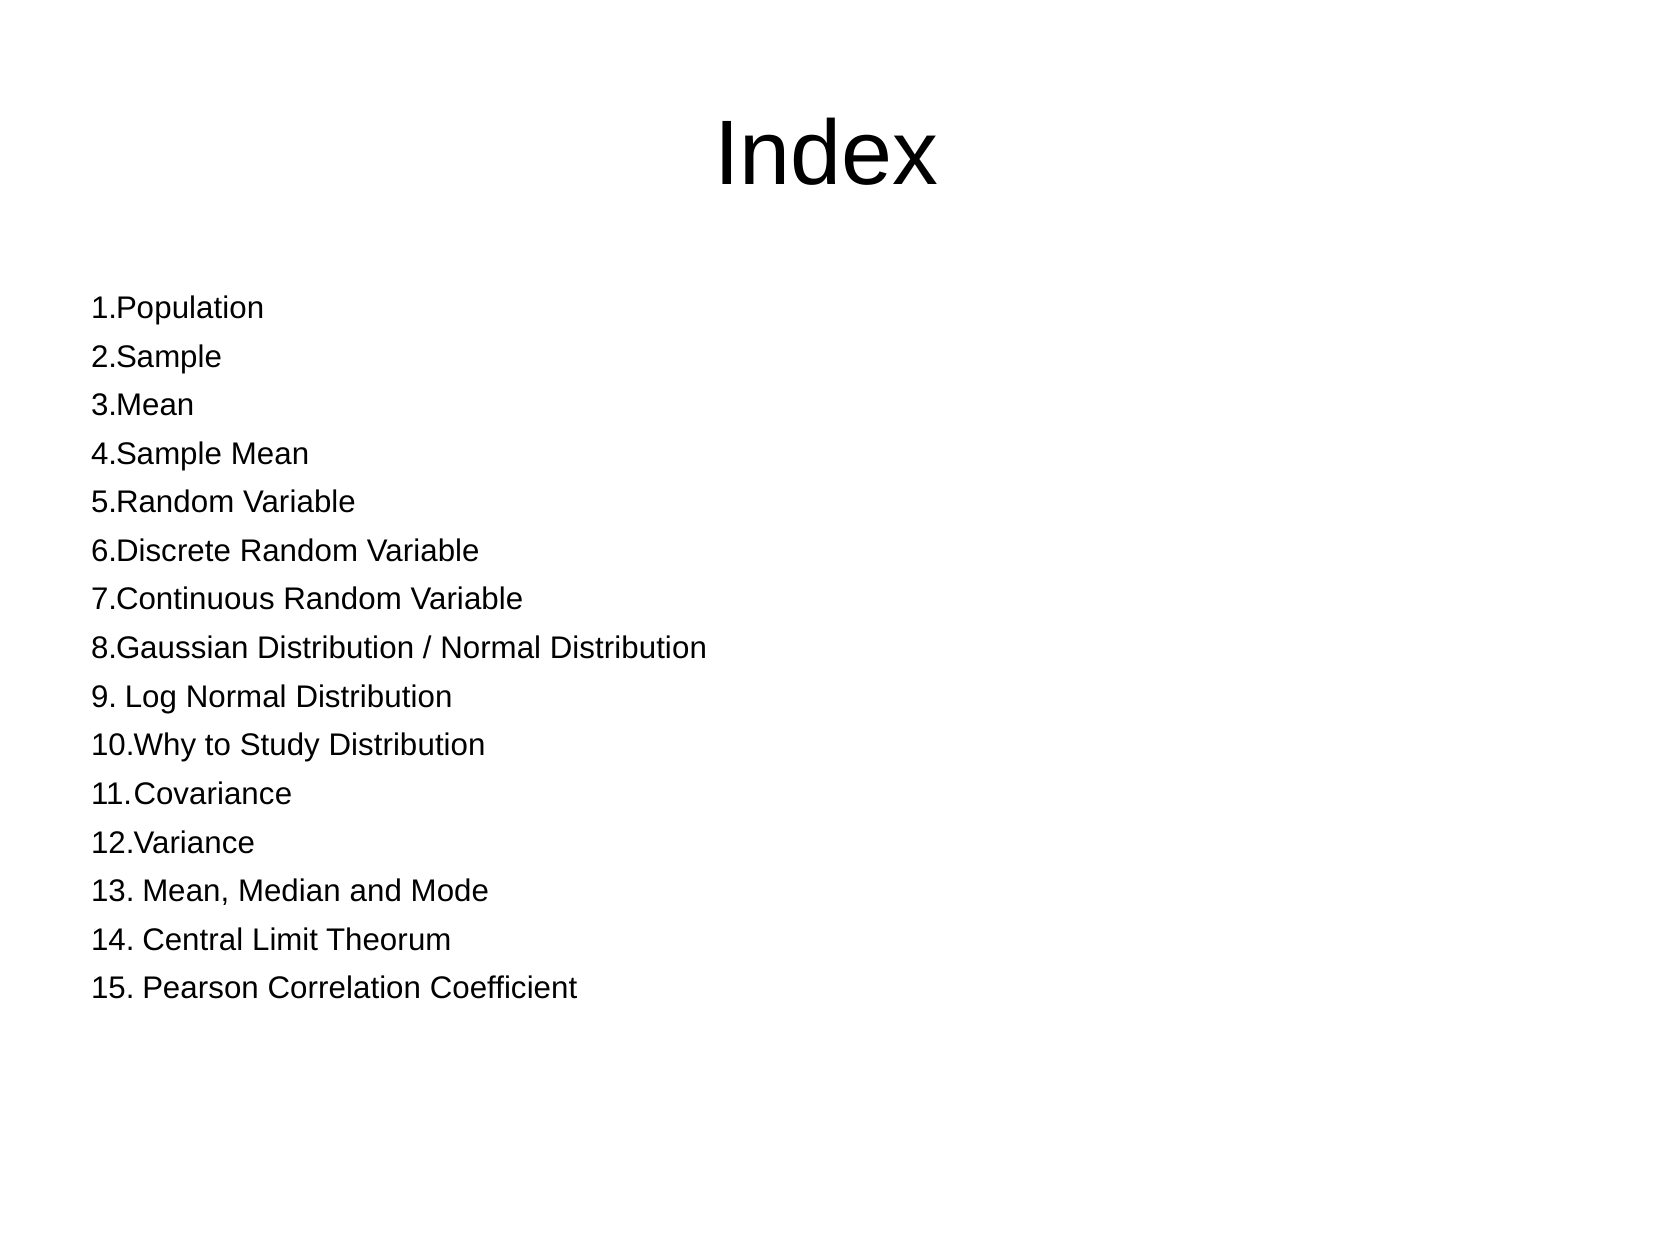

# Index
Population
Sample
Mean
Sample Mean
Random Variable
Discrete Random Variable
Continuous Random Variable
Gaussian Distribution / Normal Distribution
 Log Normal Distribution
 Why to Study Distribution
 Covariance
 Variance
 Mean, Median and Mode
 Central Limit Theorum
 Pearson Correlation Coefficient